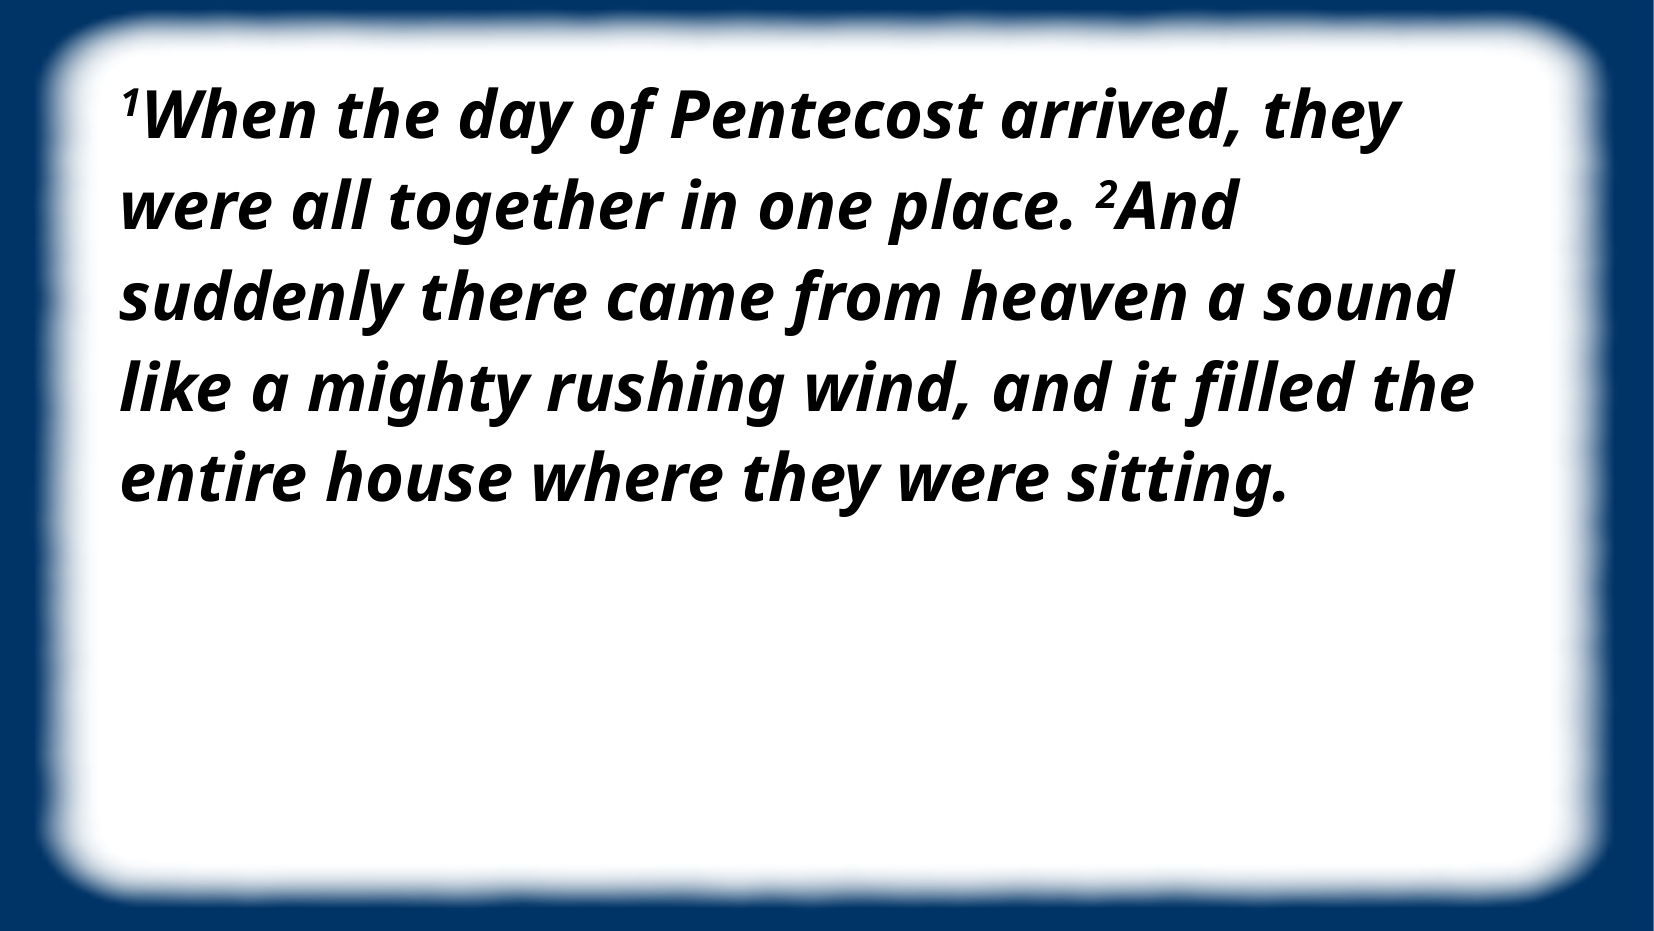

1When the day of Pentecost arrived, they were all together in one place. 2And suddenly there came from heaven a sound like a mighty rushing wind, and it filled the entire house where they were sitting.